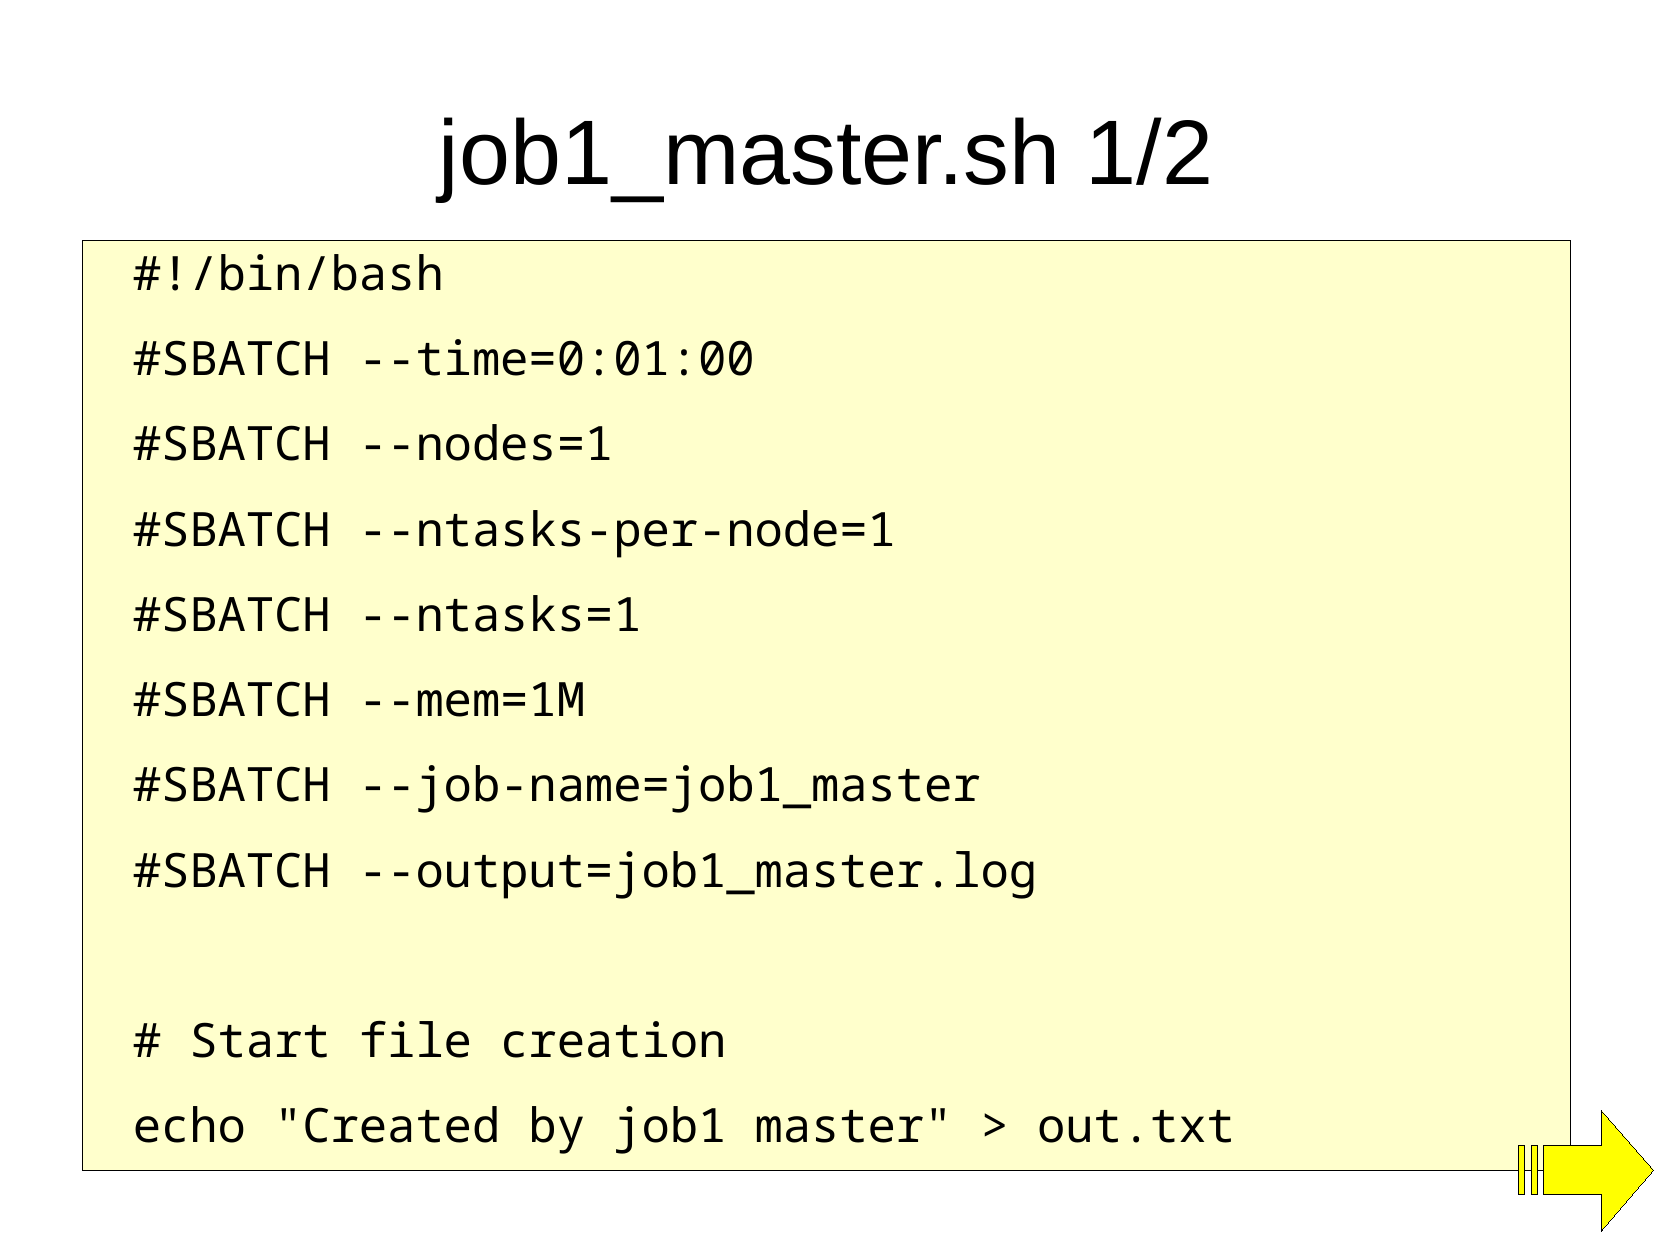

# job1_master.sh 1/2
#!/bin/bash
#SBATCH --time=0:01:00
#SBATCH --nodes=1
#SBATCH --ntasks-per-node=1
#SBATCH --ntasks=1
#SBATCH --mem=1M
#SBATCH --job-name=job1_master
#SBATCH --output=job1_master.log
# Start file creation
echo "Created by job1 master" > out.txt